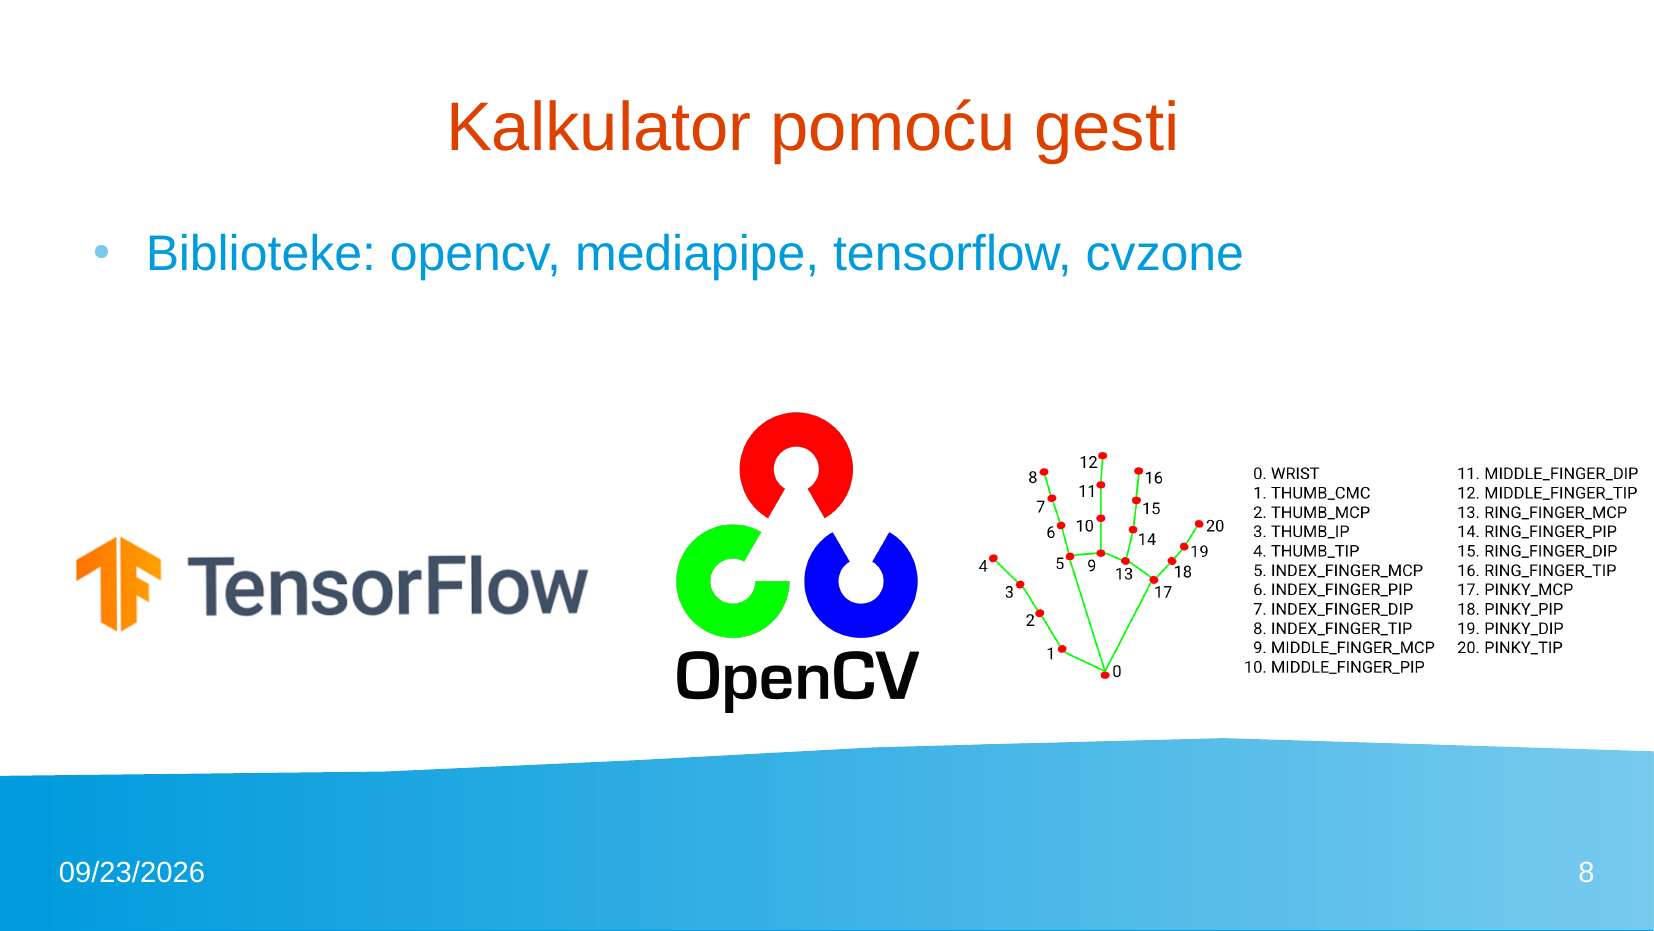

# Kalkulator pomoću gesti
Biblioteke: opencv, mediapipe, tensorflow, cvzone